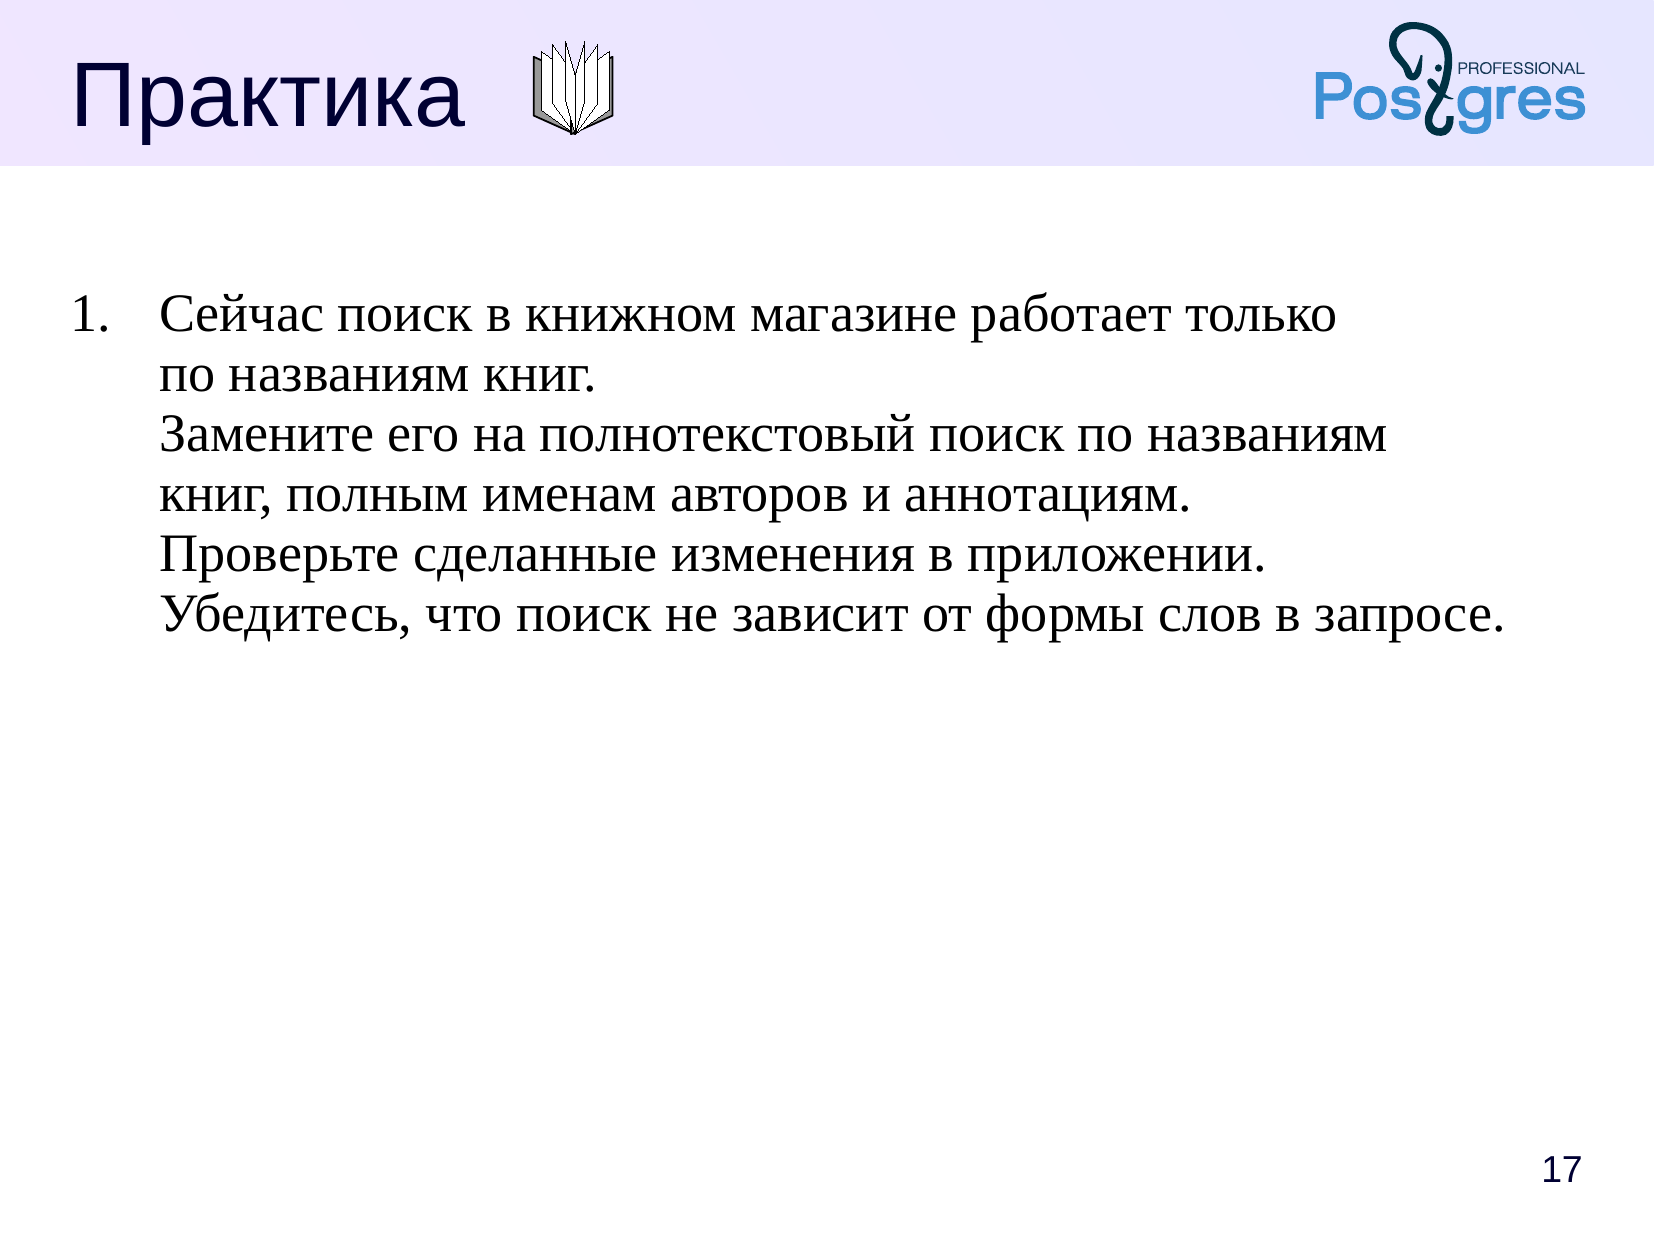

# Практика
Сейчас поиск в книжном магазине работает только
по названиям книг.
Замените его на полнотекстовый поиск по названиям
книг, полным именам авторов и аннотациям.
Проверьте сделанные изменения в приложении.
Убедитесь, что поиск не зависит от формы слов в запросе.